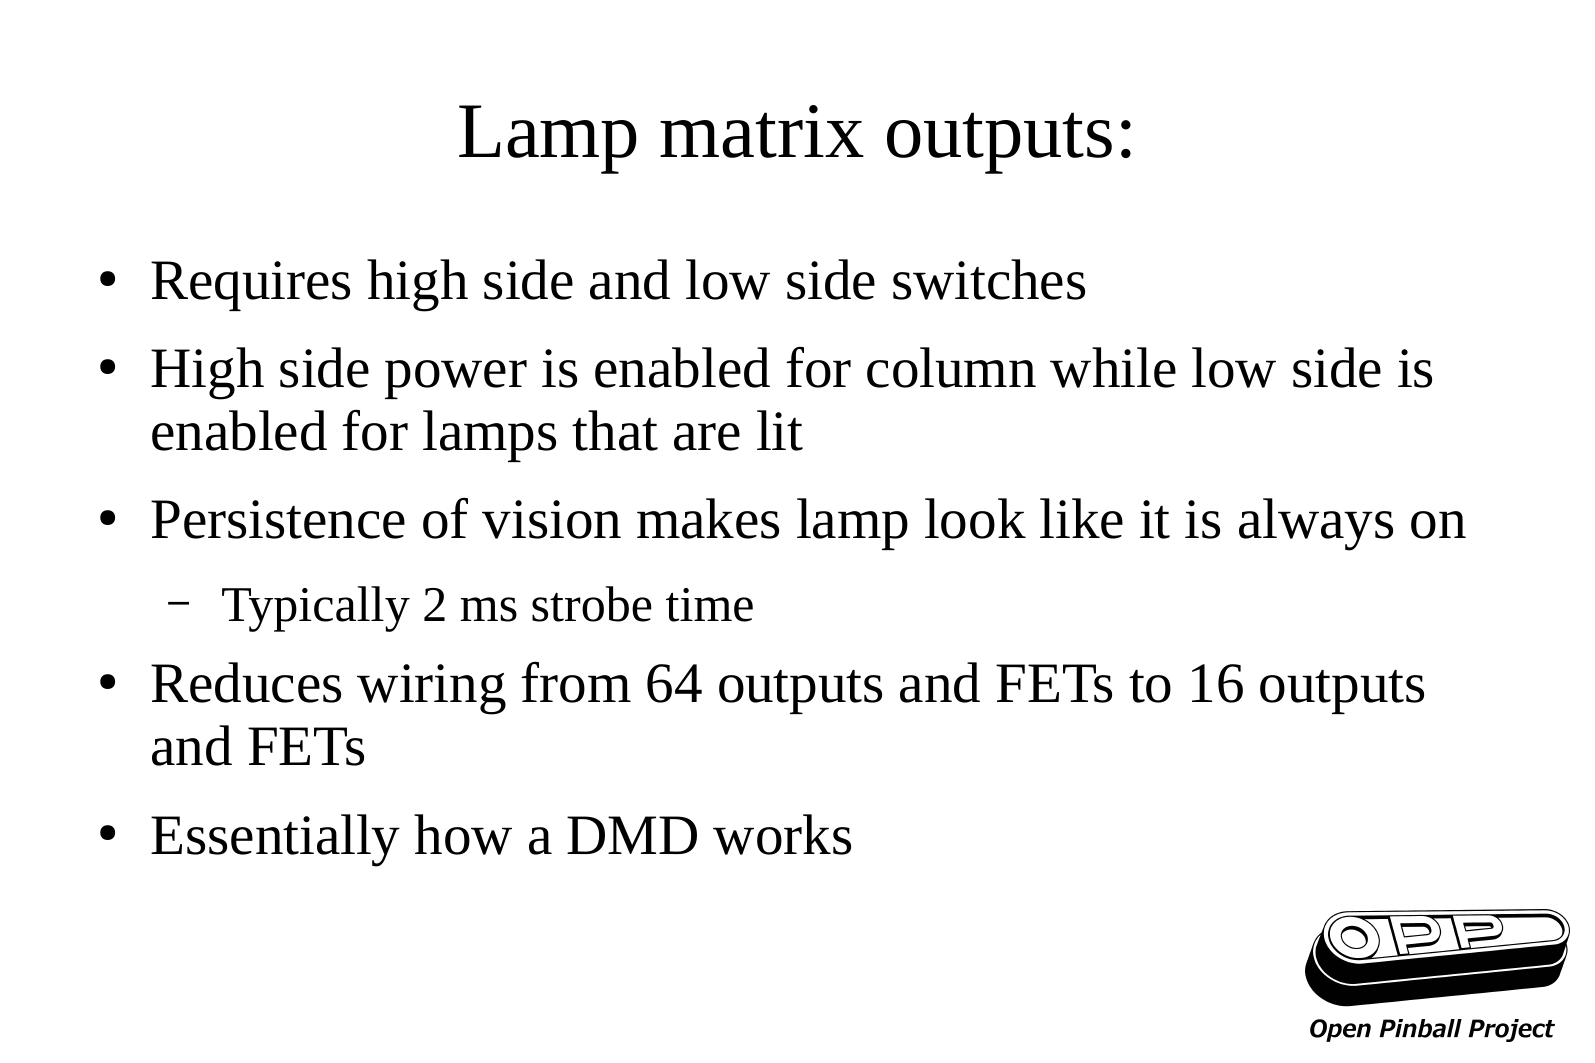

# Lamp matrix outputs:
Requires high side and low side switches
High side power is enabled for column while low side is enabled for lamps that are lit
Persistence of vision makes lamp look like it is always on
Typically 2 ms strobe time
Reduces wiring from 64 outputs and FETs to 16 outputs and FETs
Essentially how a DMD works